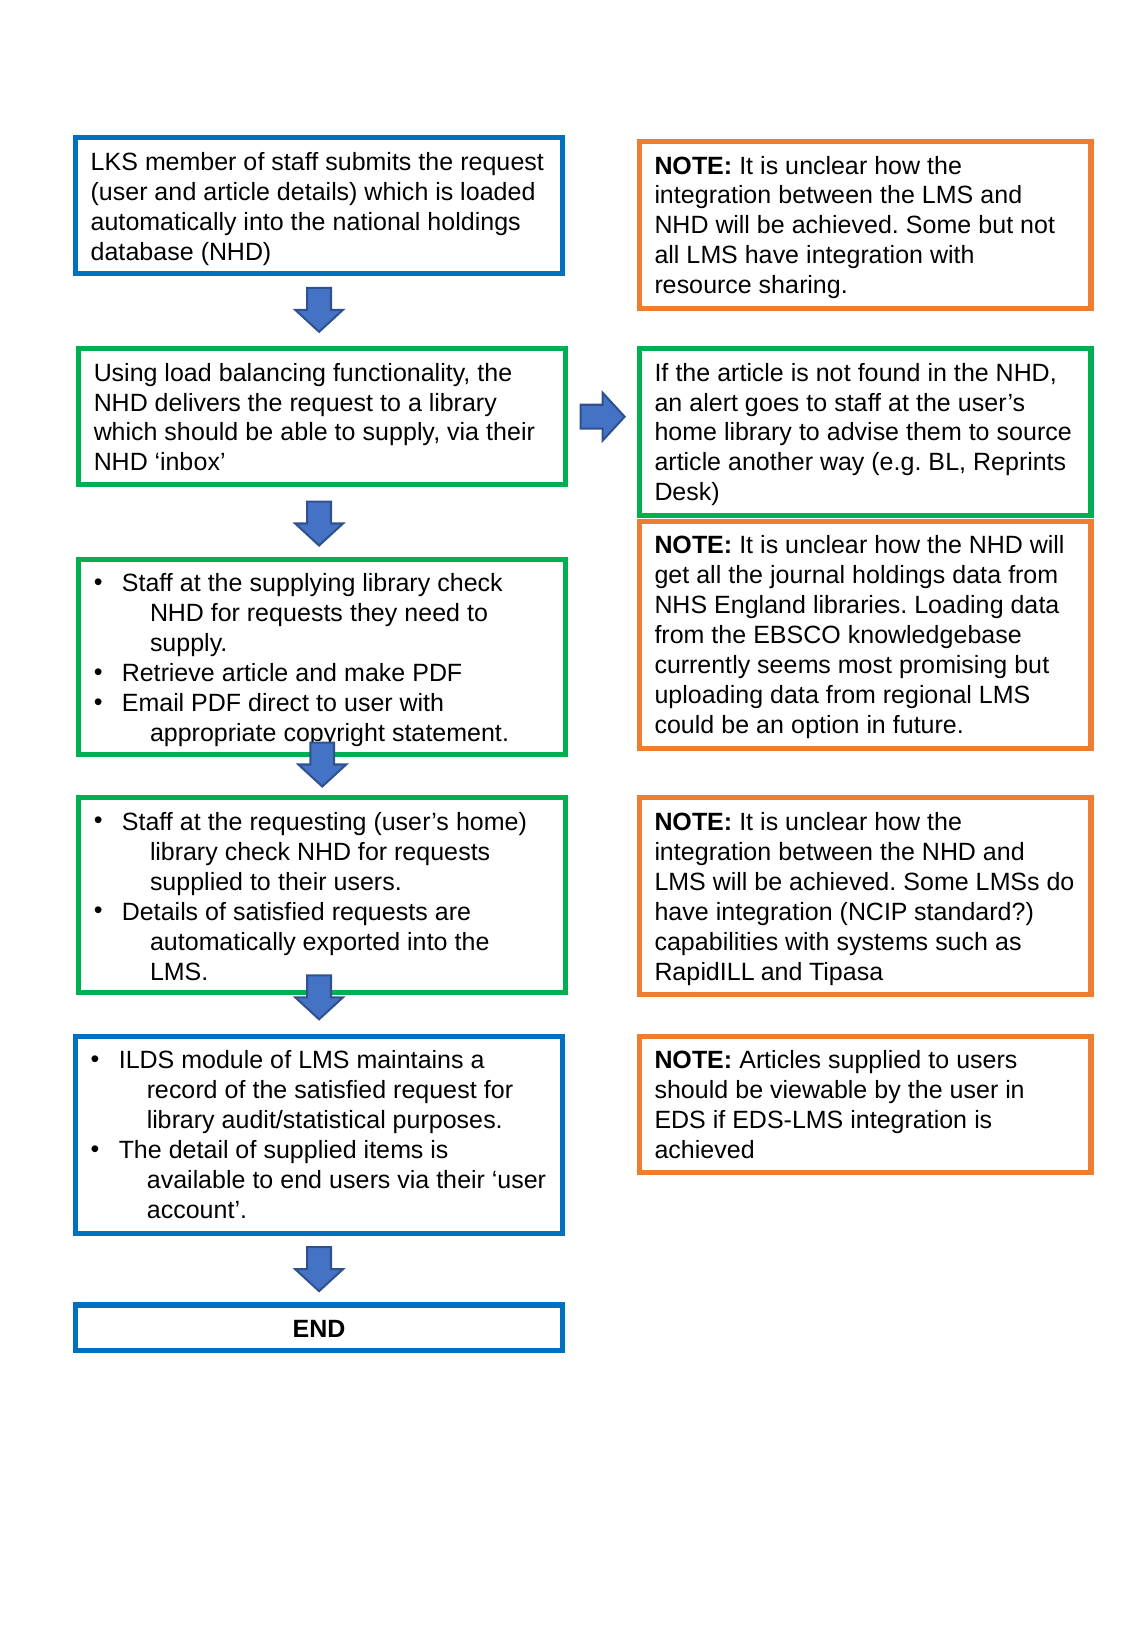

# Appendix 1: Workflow for journal article requests featuring a new National Holdings Database (cont.))
LKS member of staff submits the request (user and article details) which is loaded automatically into the national holdings database (NHD)
NOTE: It is unclear how the integration between the LMS and NHD will be achieved. Some but not all LMS have integration with resource sharing.
Using load balancing functionality, the NHD delivers the request to a library which should be able to supply, via their NHD ‘inbox’
If the article is not found in the NHD, an alert goes to staff at the user’s home library to advise them to source article another way (e.g. BL, Reprints Desk)
NOTE: It is unclear how the NHD will get all the journal holdings data from NHS England libraries. Loading data from the EBSCO knowledgebase currently seems most promising but uploading data from regional LMS could be an option in future.
Staff at the supplying library check NHD for requests they need to supply.
Retrieve article and make PDF
Email PDF direct to user with appropriate copyright statement.
Staff at the requesting (user’s home) library check NHD for requests supplied to their users.
Details of satisfied requests are automatically exported into the LMS.
NOTE: It is unclear how the integration between the NHD and LMS will be achieved. Some LMSs do have integration (NCIP standard?) capabilities with systems such as RapidILL and Tipasa
ILDS module of LMS maintains a record of the satisfied request for library audit/statistical purposes.
The detail of supplied items is available to end users via their ‘user account’.
NOTE: Articles supplied to users should be viewable by the user in EDS if EDS-LMS integration is achieved
END